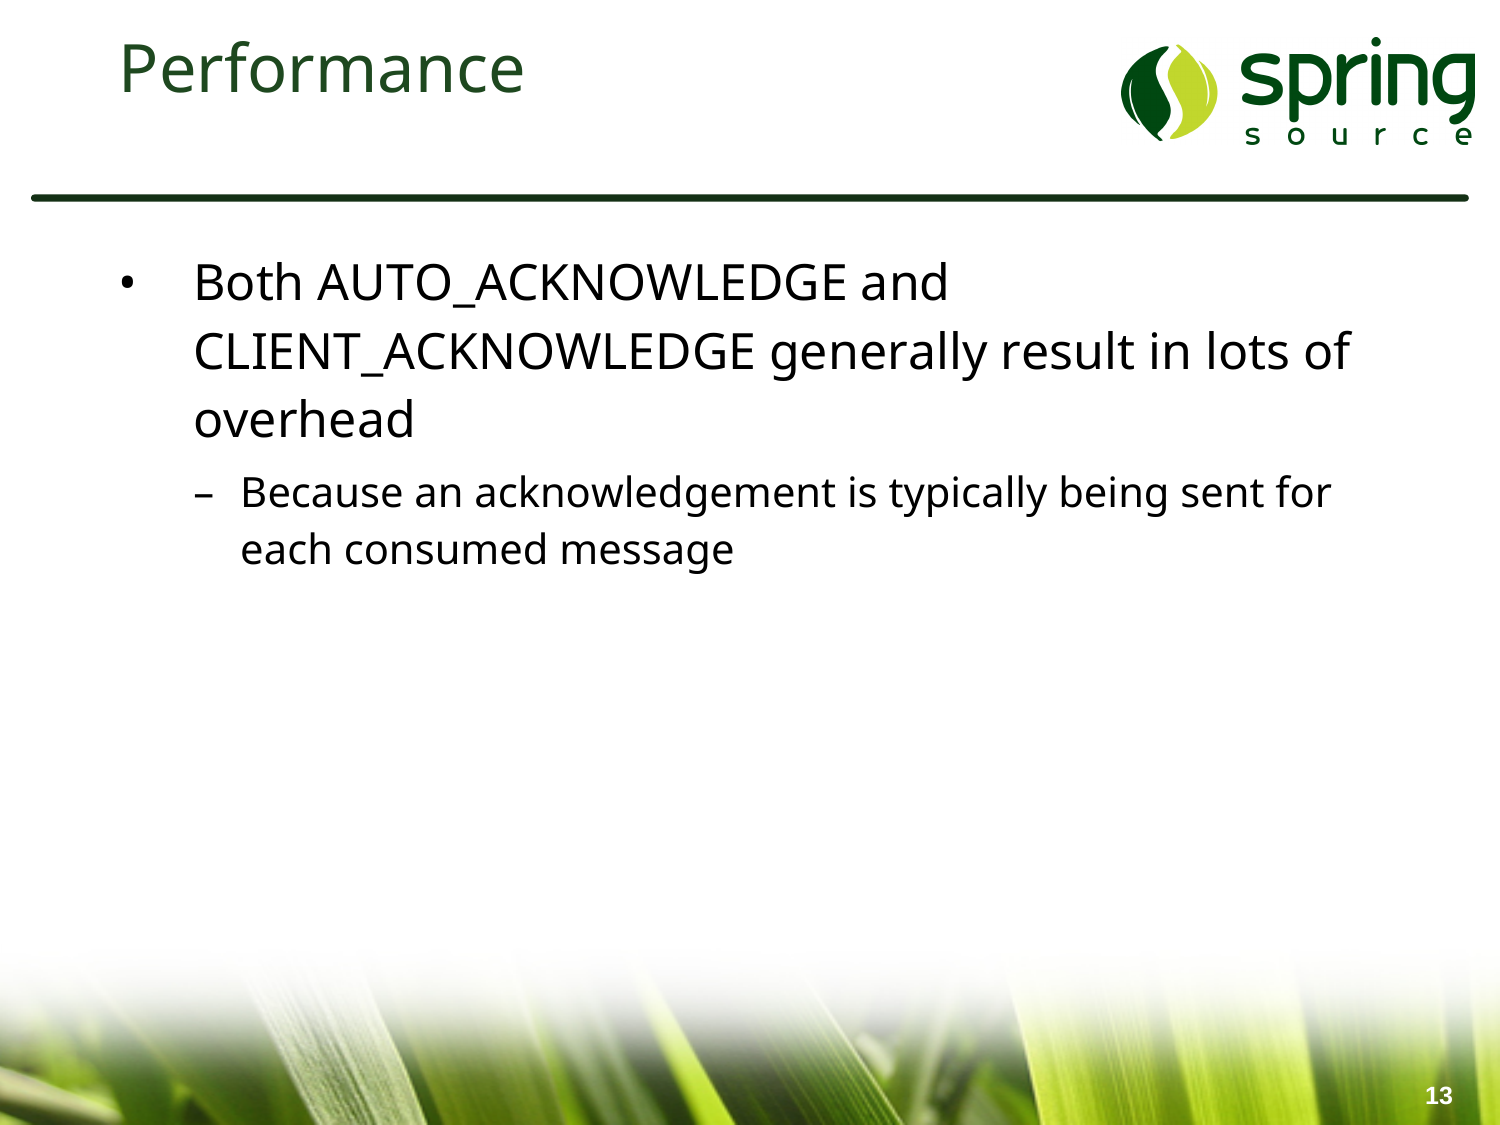

# Performance
Both AUTO_ACKNOWLEDGE and CLIENT_ACKNOWLEDGE generally result in lots of overhead
Because an acknowledgement is typically being sent for each consumed message